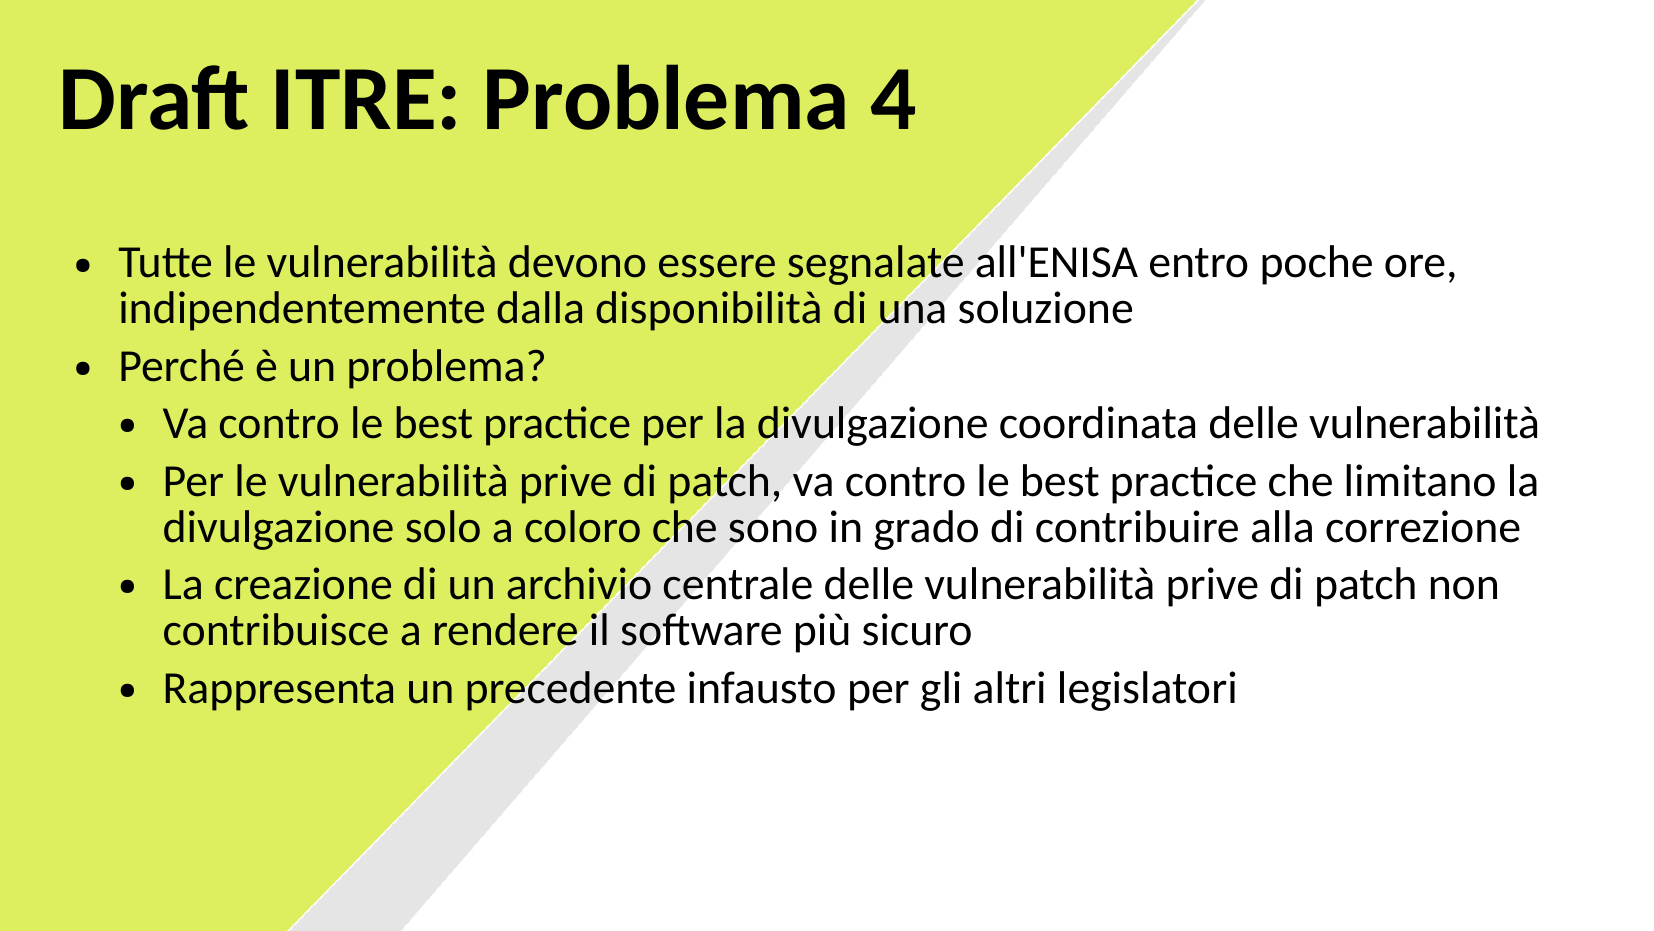

# Draft ITRE: Problema 4
Tutte le vulnerabilità devono essere segnalate all'ENISA entro poche ore, indipendentemente dalla disponibilità di una soluzione
Perché è un problema?
Va contro le best practice per la divulgazione coordinata delle vulnerabilità
Per le vulnerabilità prive di patch, va contro le best practice che limitano la divulgazione solo a coloro che sono in grado di contribuire alla correzione
La creazione di un archivio centrale delle vulnerabilità prive di patch non contribuisce a rendere il software più sicuro
Rappresenta un precedente infausto per gli altri legislatori